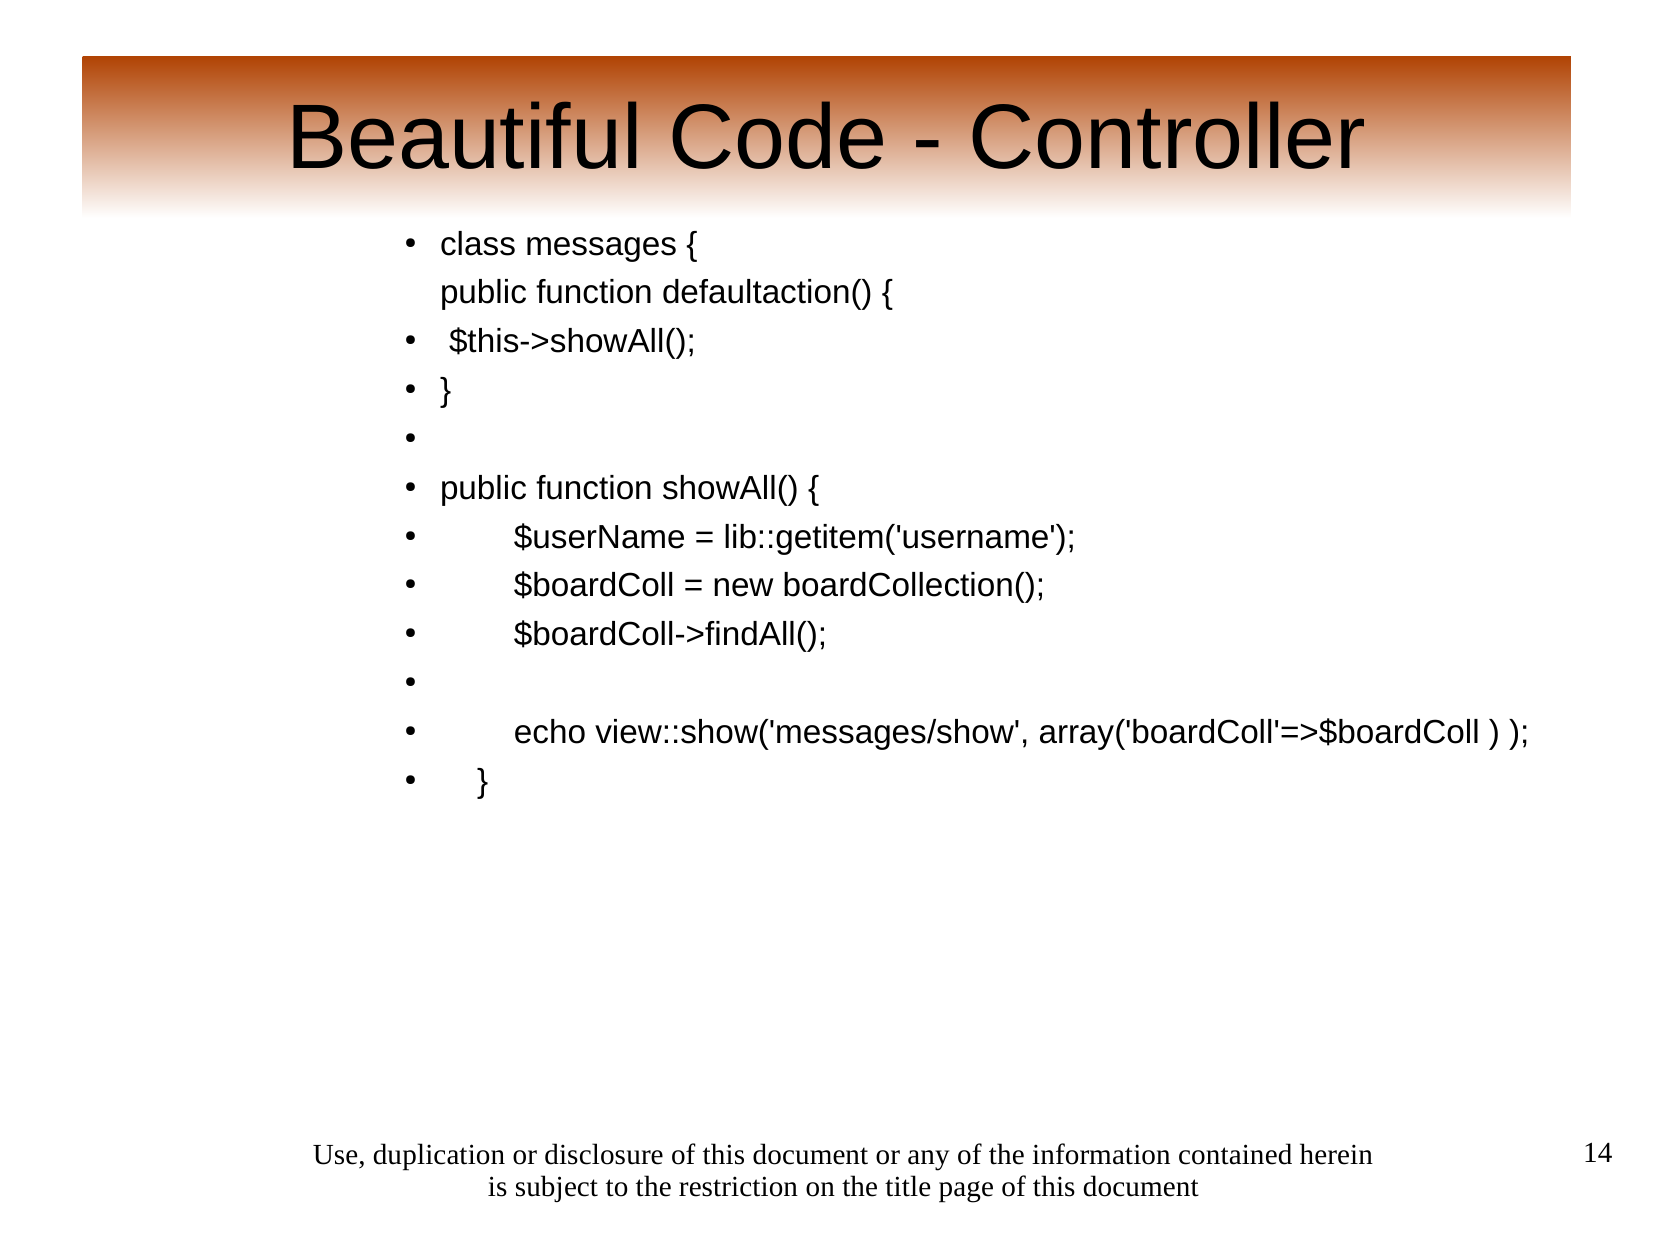

# Beautiful Code - Controller
class messages {
public function defaultaction() {
 $this->showAll();
}
public function showAll() {
 $userName = lib::getitem('username');
 $boardColl = new boardCollection();
 $boardColl->findAll();
 echo view::show('messages/show', array('boardColl'=>$boardColl ) );
 }
14